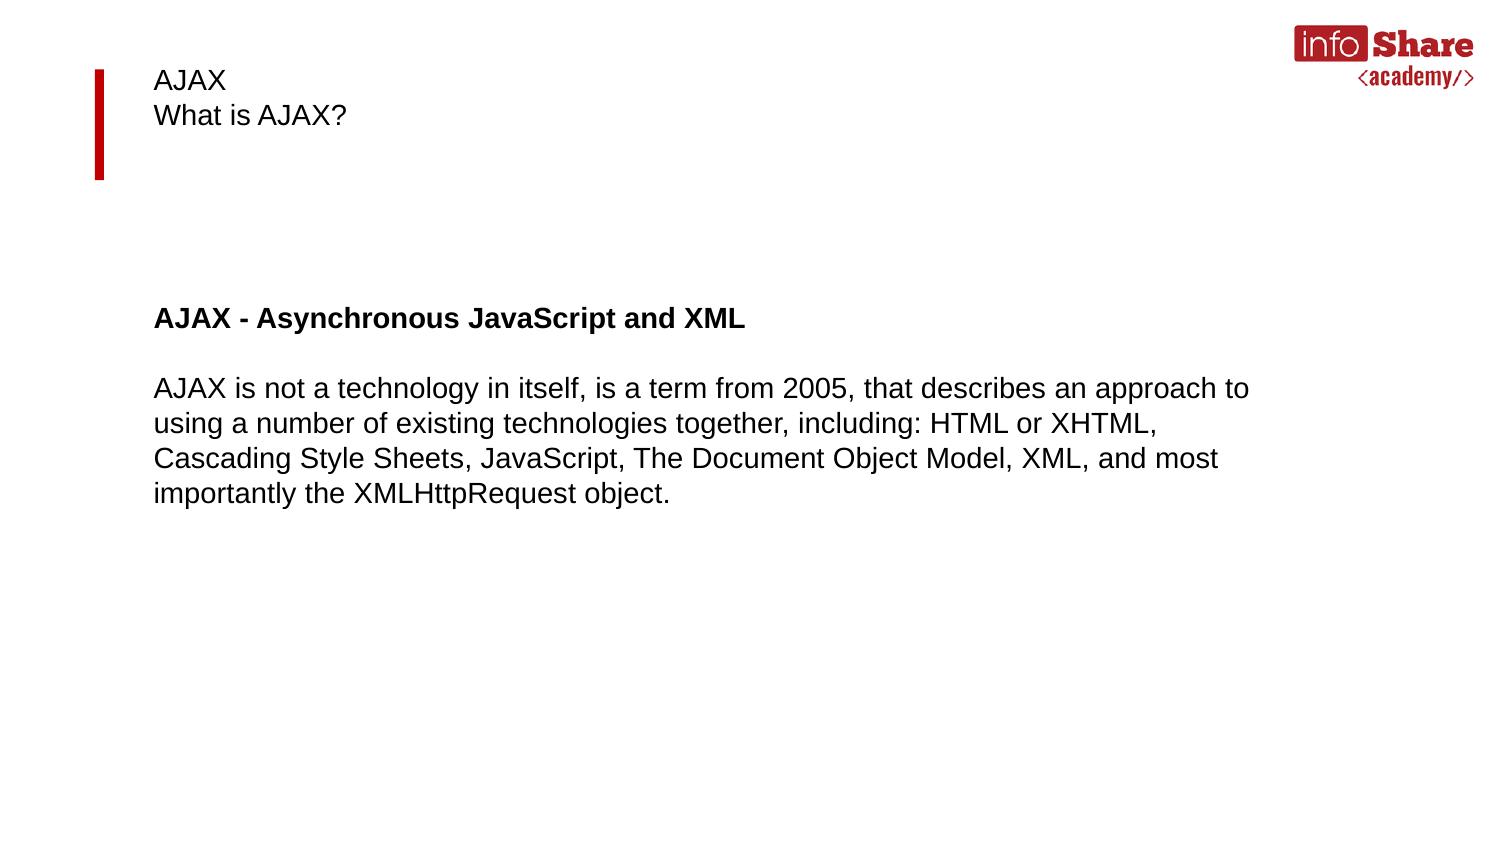

# AJAX What is AJAX?
AJAX - Asynchronous JavaScript and XML
AJAX is not a technology in itself, is a term from 2005, that describes an approach to using a number of existing technologies together, including: HTML or XHTML, Cascading Style Sheets, JavaScript, The Document Object Model, XML, and most importantly the XMLHttpRequest object.